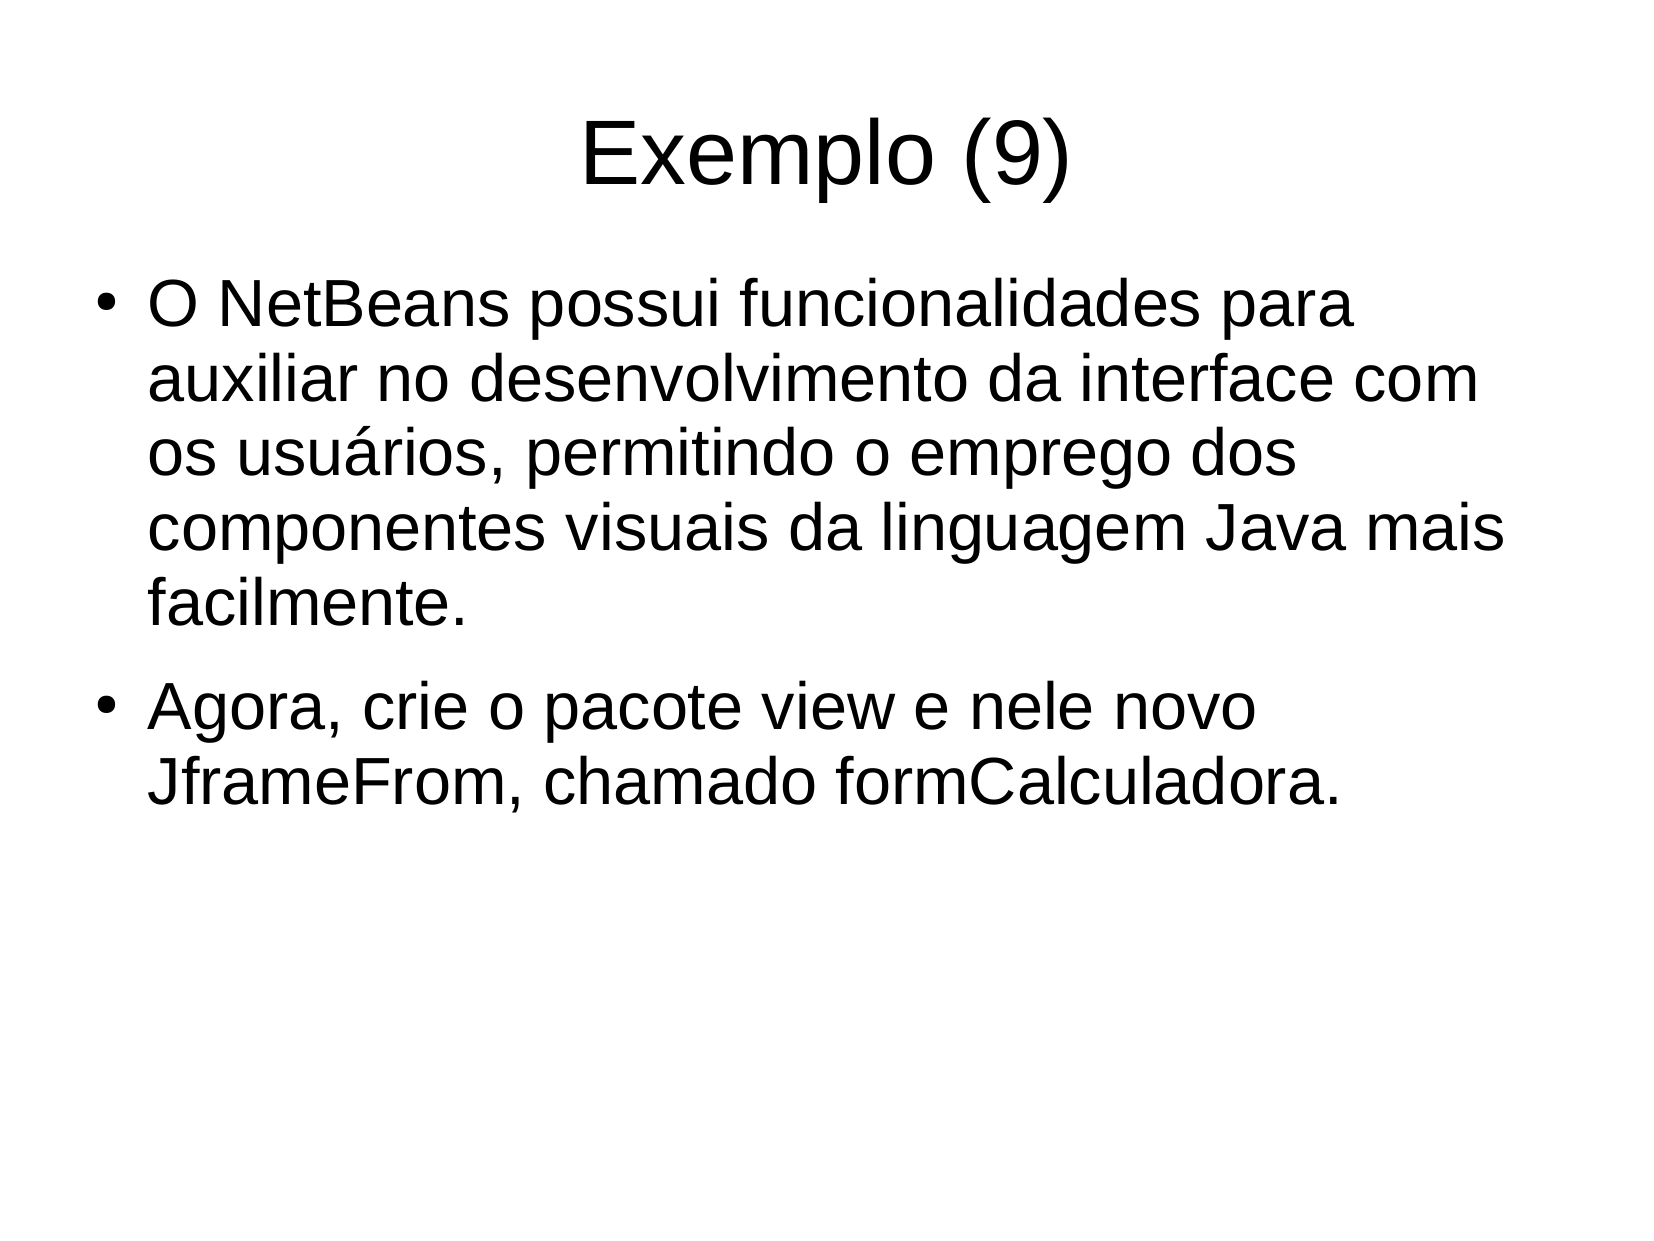

# Exemplo (9)
O NetBeans possui funcionalidades para auxiliar no desenvolvimento da interface com os usuários, permitindo o emprego dos componentes visuais da linguagem Java mais facilmente.
Agora, crie o pacote view e nele novo JframeFrom, chamado formCalculadora.